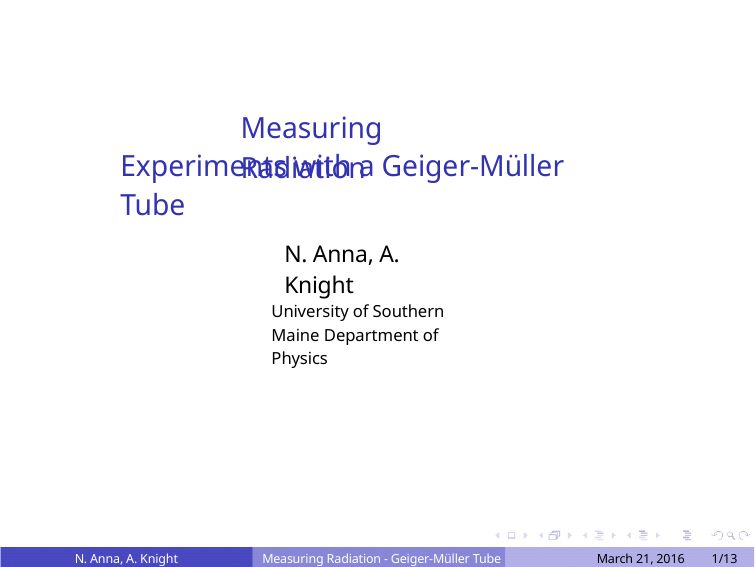

# Measuring Radiation
Experiments with a Geiger-Müller Tube
N. Anna, A. Knight
University of Southern Maine Department of Physics
N. Anna, A. Knight
Measuring Radiation - Geiger-Müller Tube
March 21, 2016
1/13